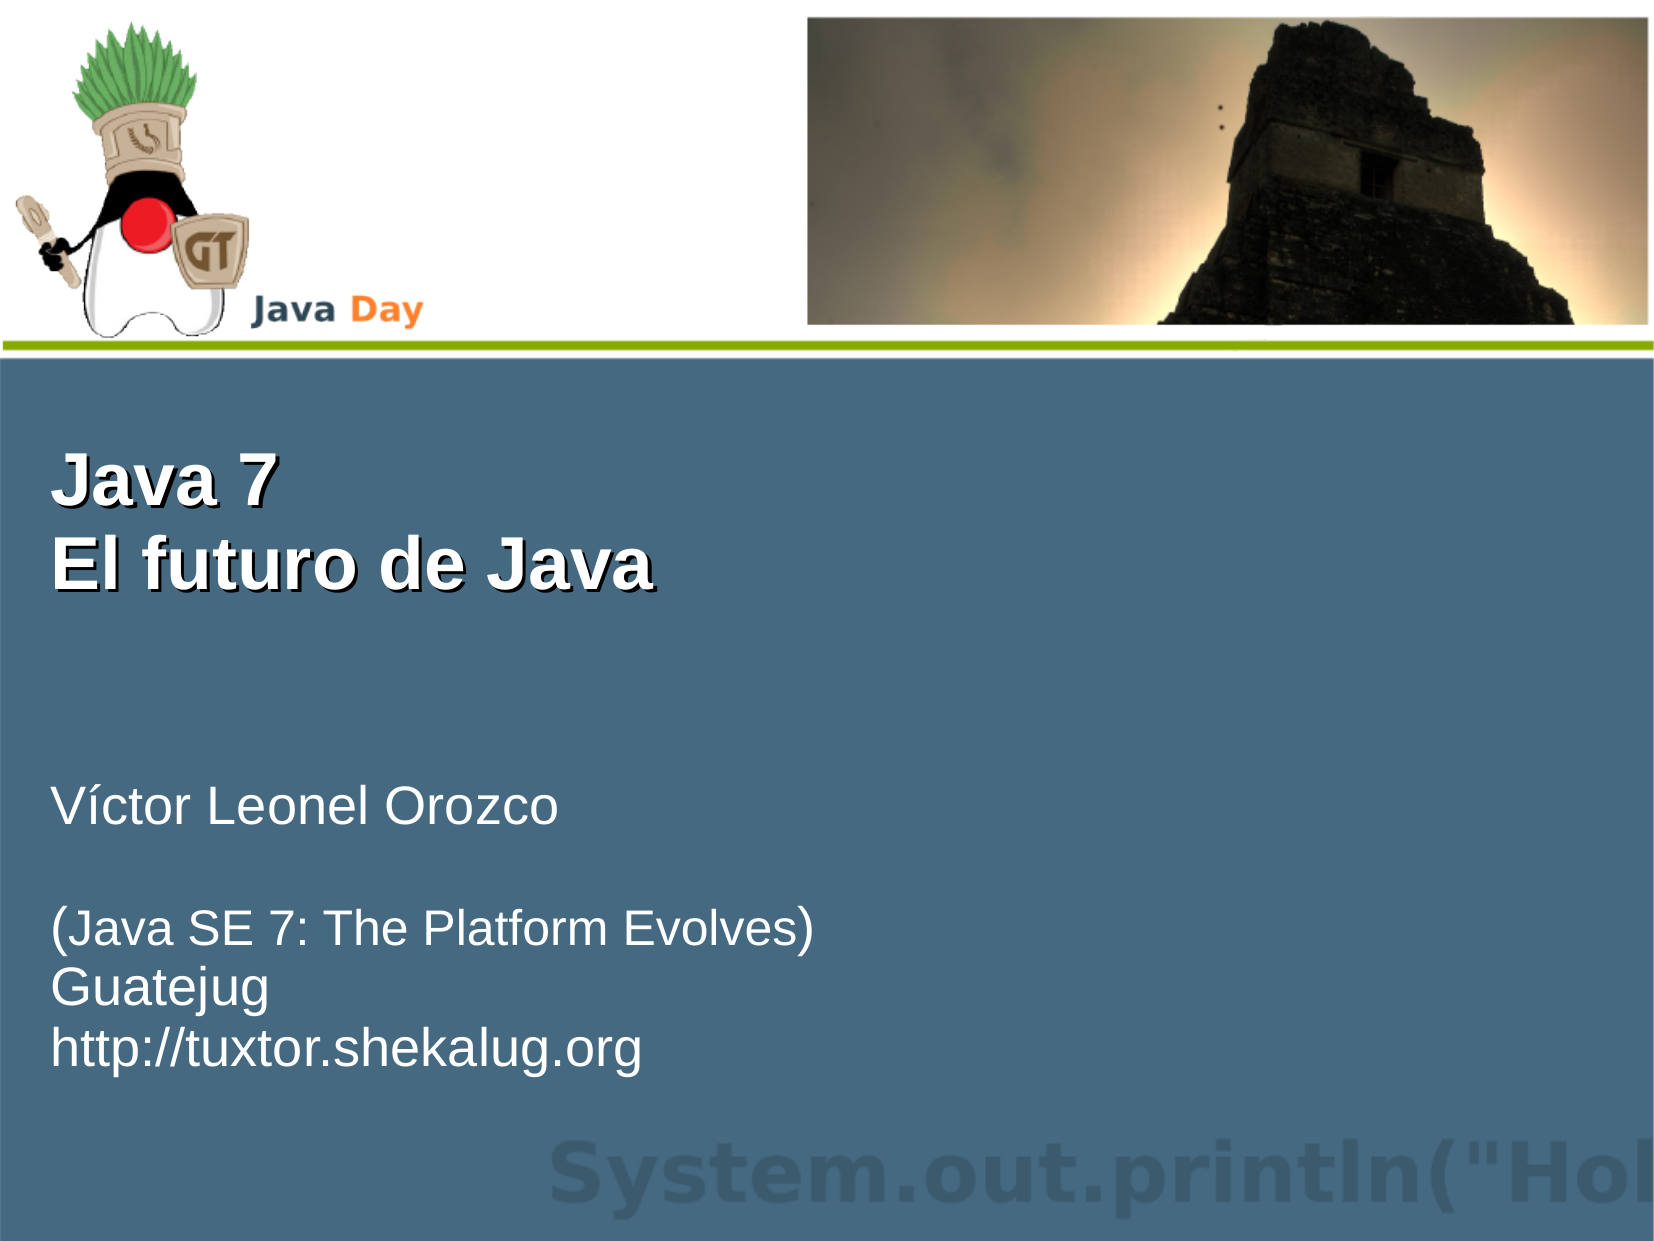

Java 7
El futuro de Java
Víctor Leonel Orozco
(Java SE 7: The Platform Evolves)
Guatejug
http://tuxtor.shekalug.org